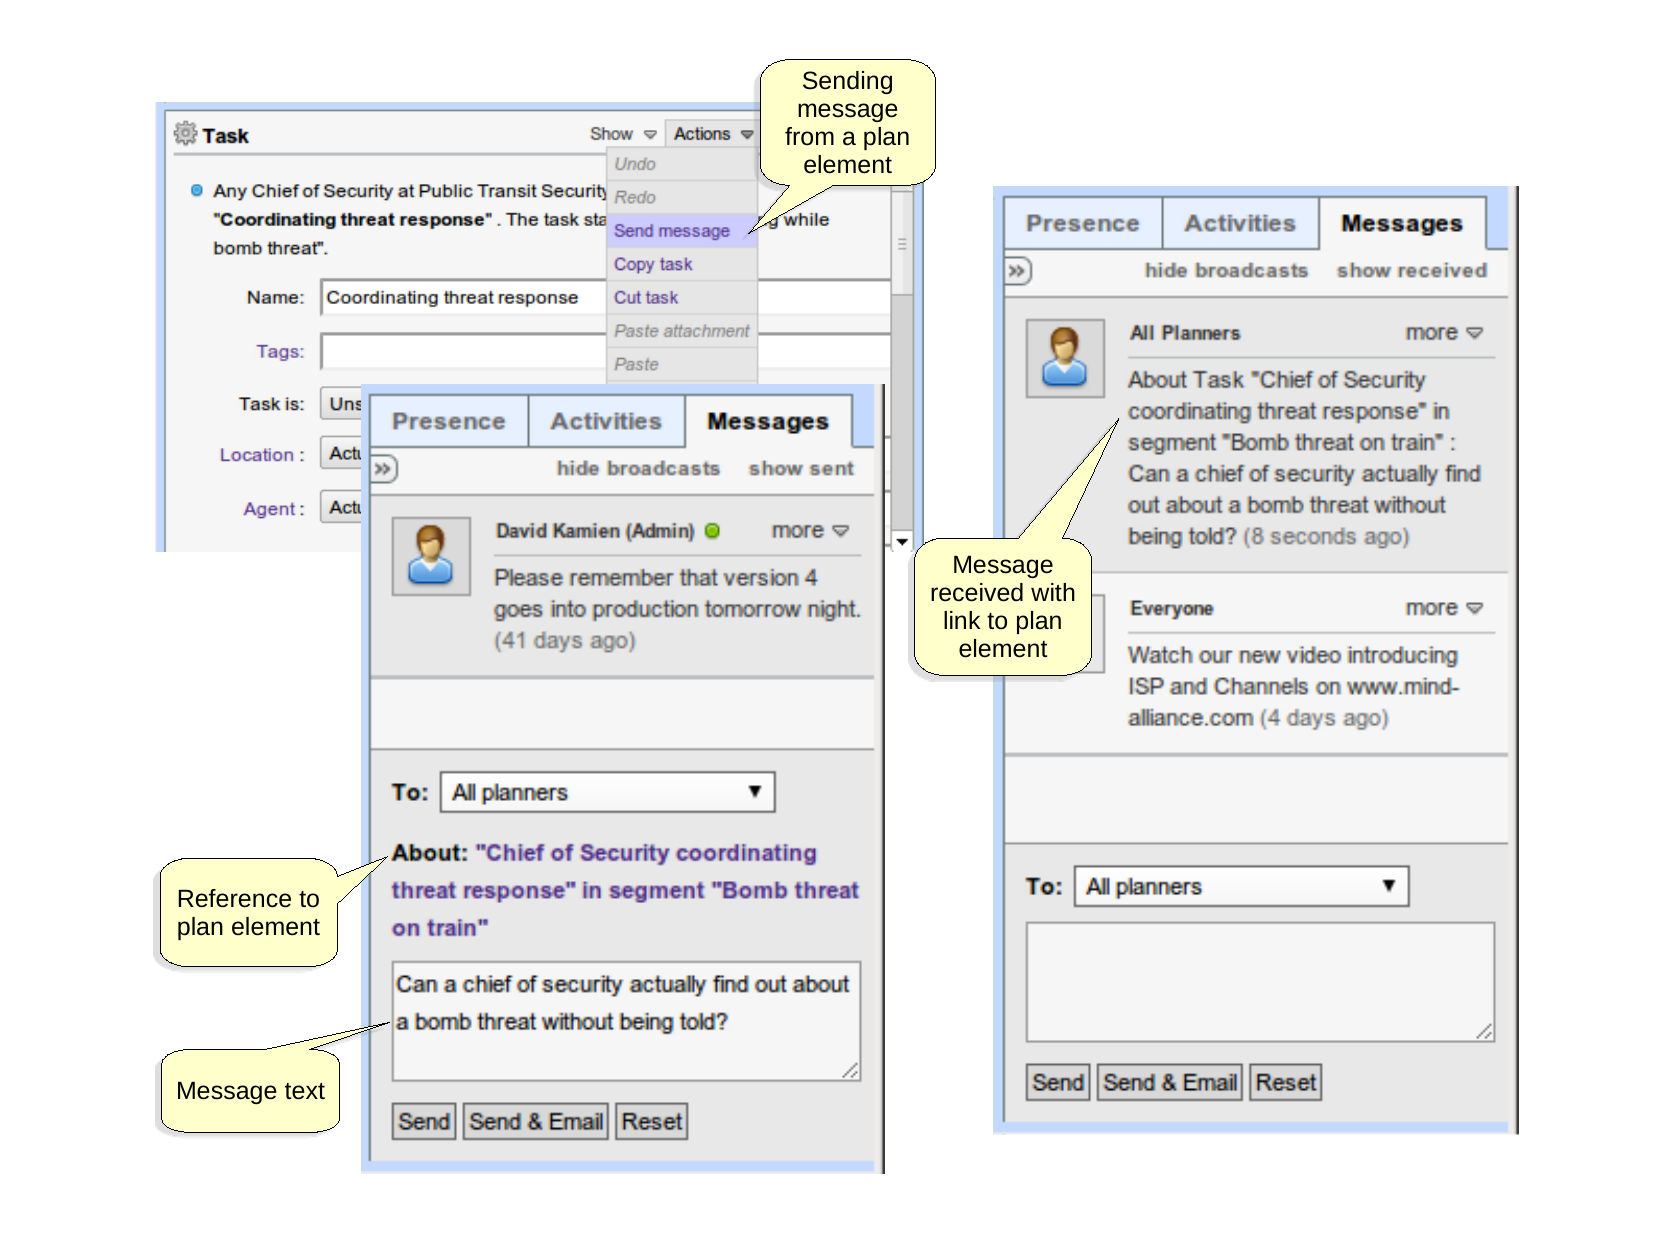

Sending message from a plan element
Message received with link to plan element
Reference to plan element
Message text